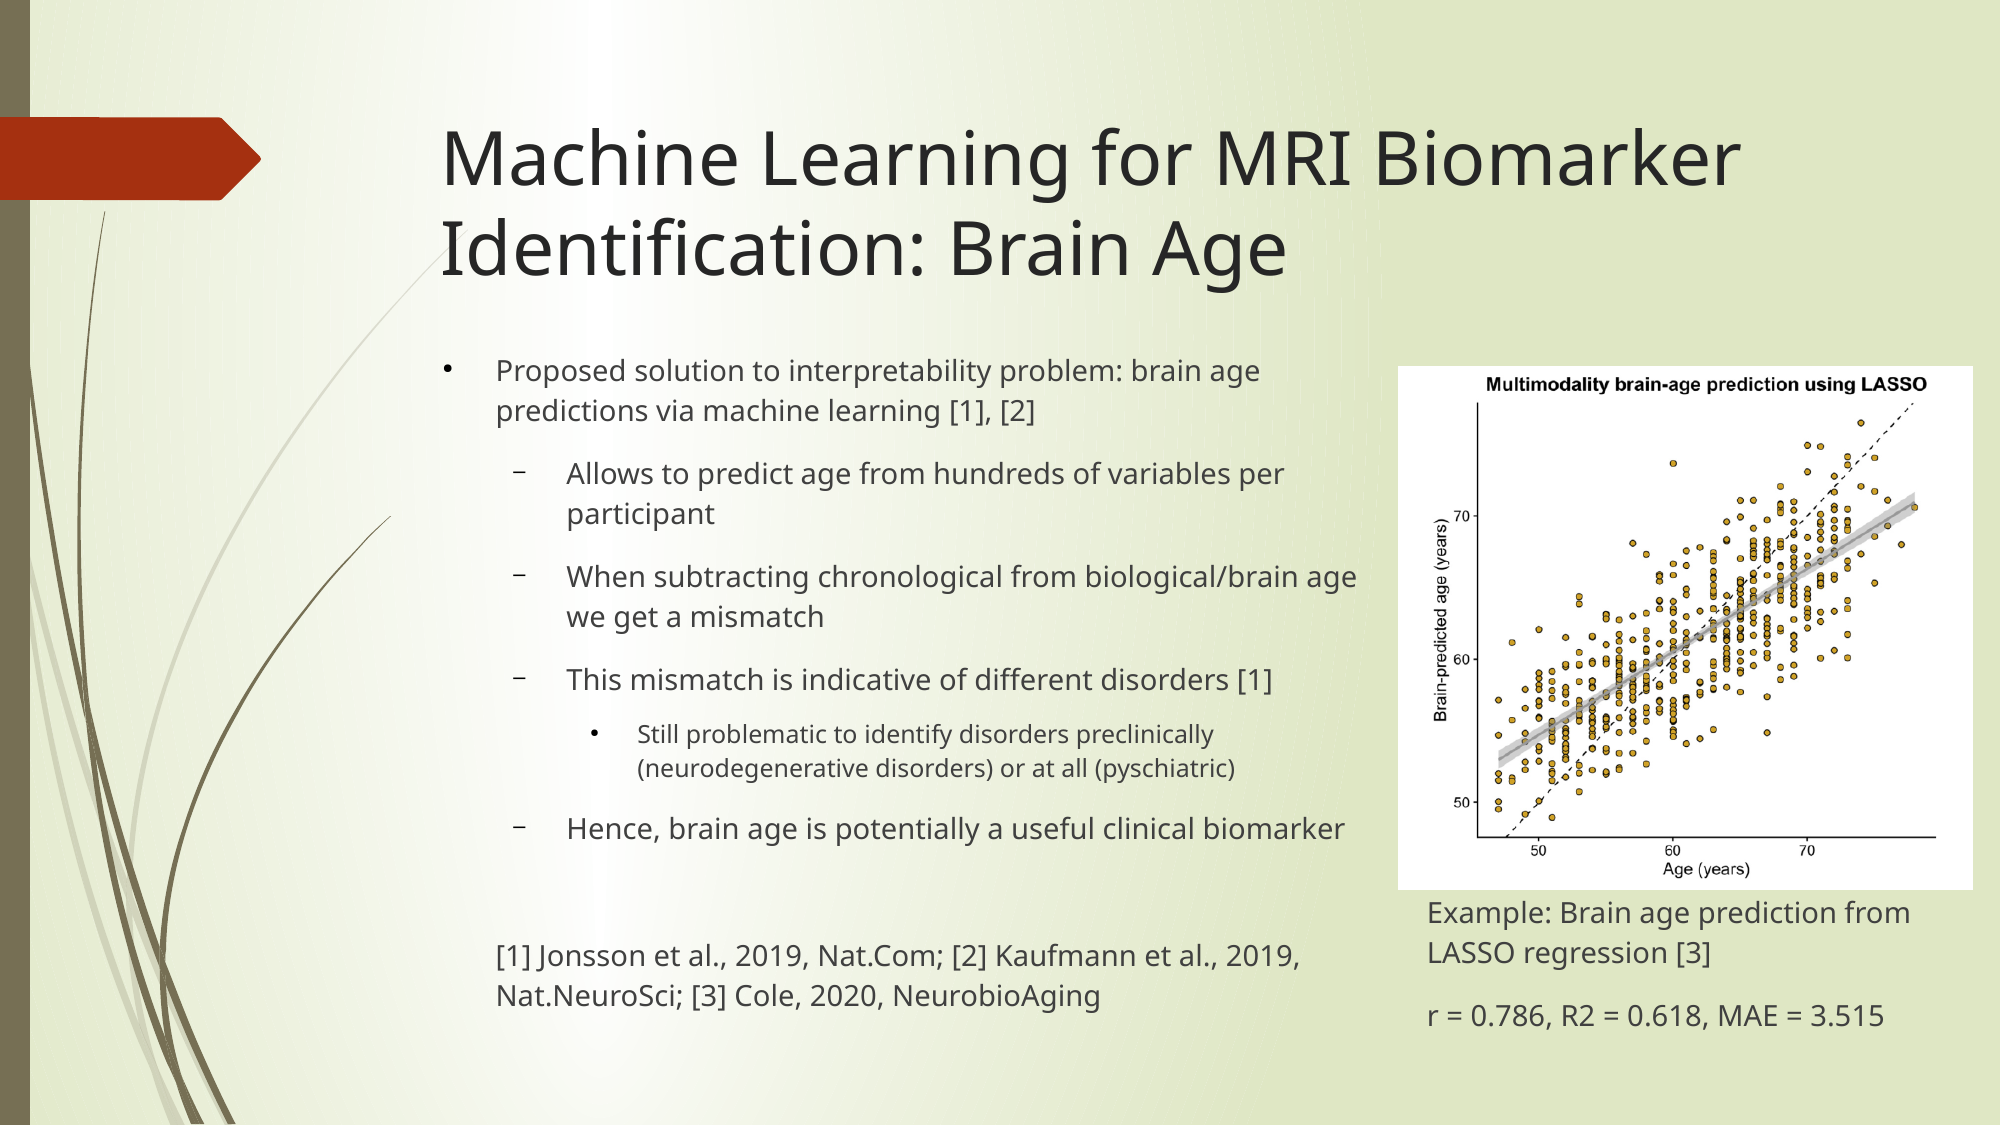

# Machine Learning for MRI Biomarker Identification: Brain Age
Proposed solution to interpretability problem: brain age predictions via machine learning [1], [2]
Allows to predict age from hundreds of variables per participant
When subtracting chronological from biological/brain age we get a mismatch
This mismatch is indicative of different disorders [1]
Still problematic to identify disorders preclinically (neurodegenerative disorders) or at all (pyschiatric)
Hence, brain age is potentially a useful clinical biomarker
[1] Jonsson et al., 2019, Nat.Com; [2] Kaufmann et al., 2019, Nat.NeuroSci; [3] Cole, 2020, NeurobioAging
Example: Brain age prediction from LASSO regression [3]
r = 0.786, R2 = 0.618, MAE = 3.515